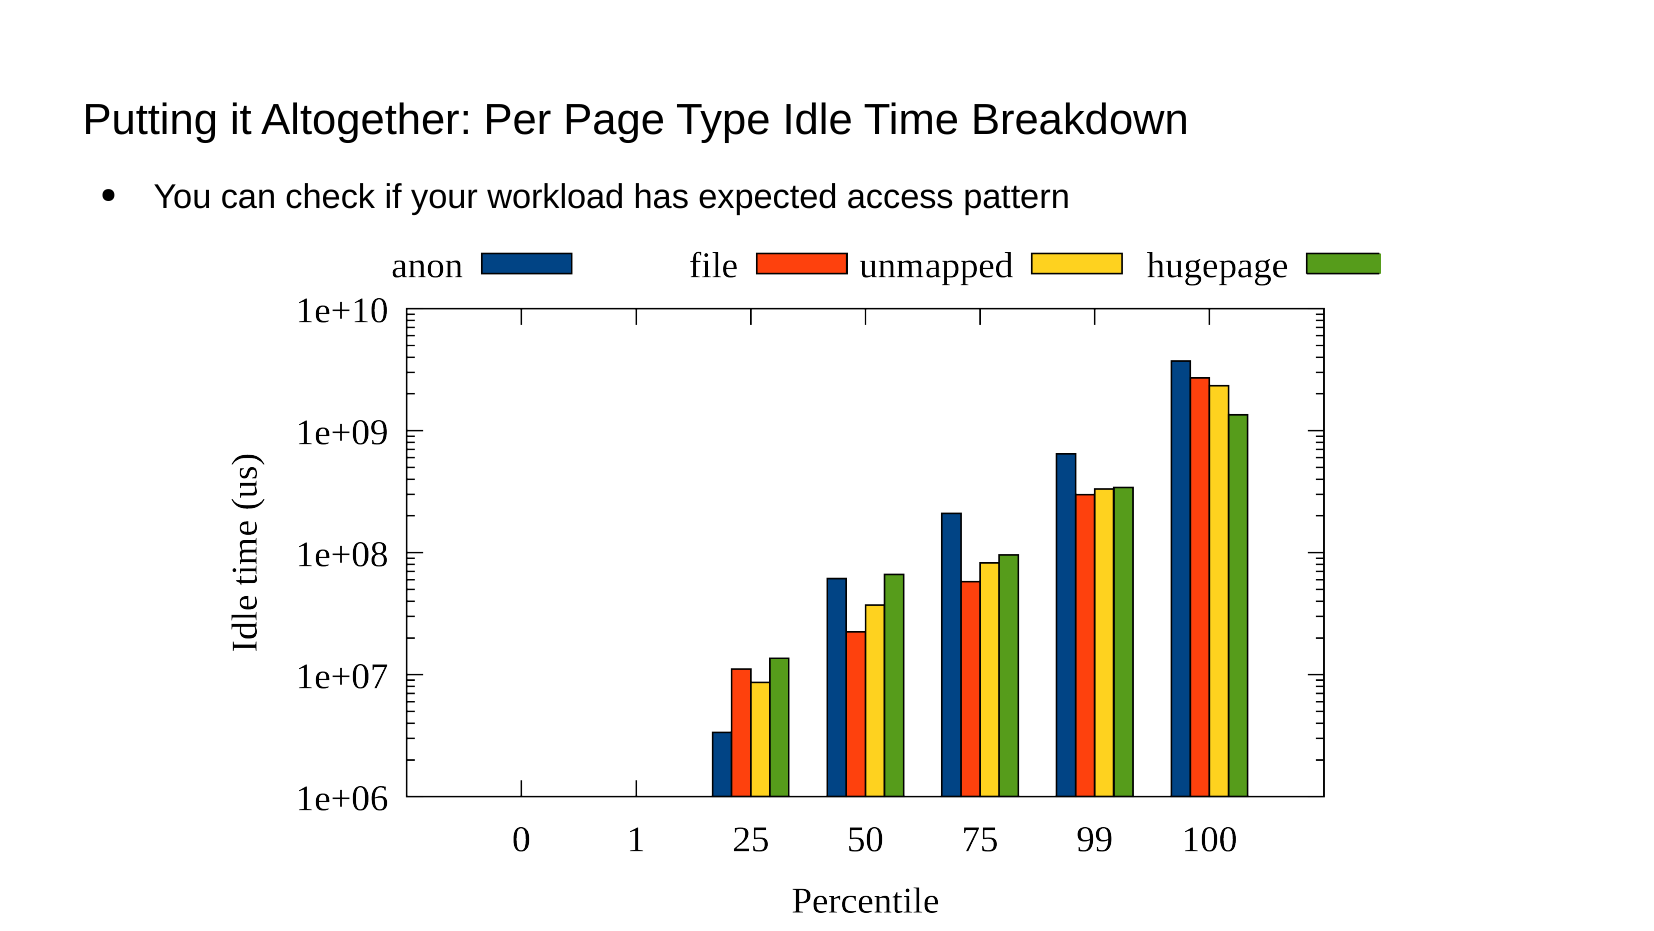

# Putting it Altogether: Per Page Type Idle Time Breakdown
You can check if your workload has expected access pattern